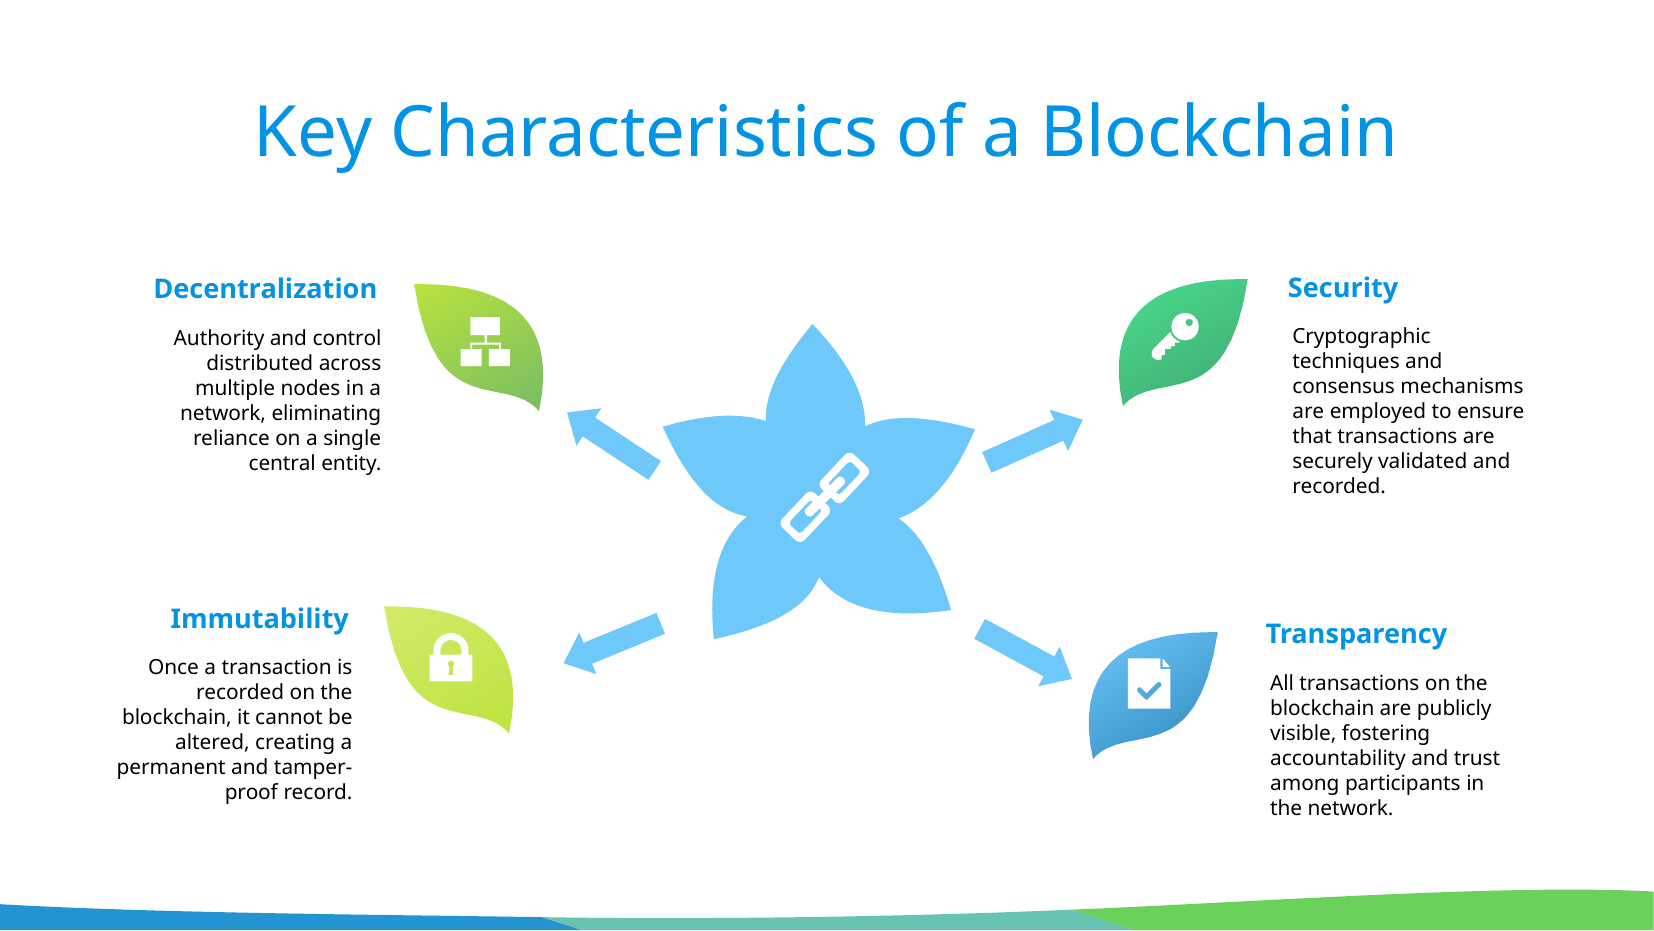

Key Characteristics of a Blockchain
Security
Decentralization
Cryptographic techniques and consensus mechanisms are employed to ensure that transactions are securely validated and recorded.
Authority and control distributed across multiple nodes in a network, eliminating reliance on a single central entity.
Immutability
Transparency
Once a transaction is recorded on the blockchain, it cannot be altered, creating a permanent and tamper-proof record.
All transactions on the blockchain are publicly visible, fostering accountability and trust among participants in the network.